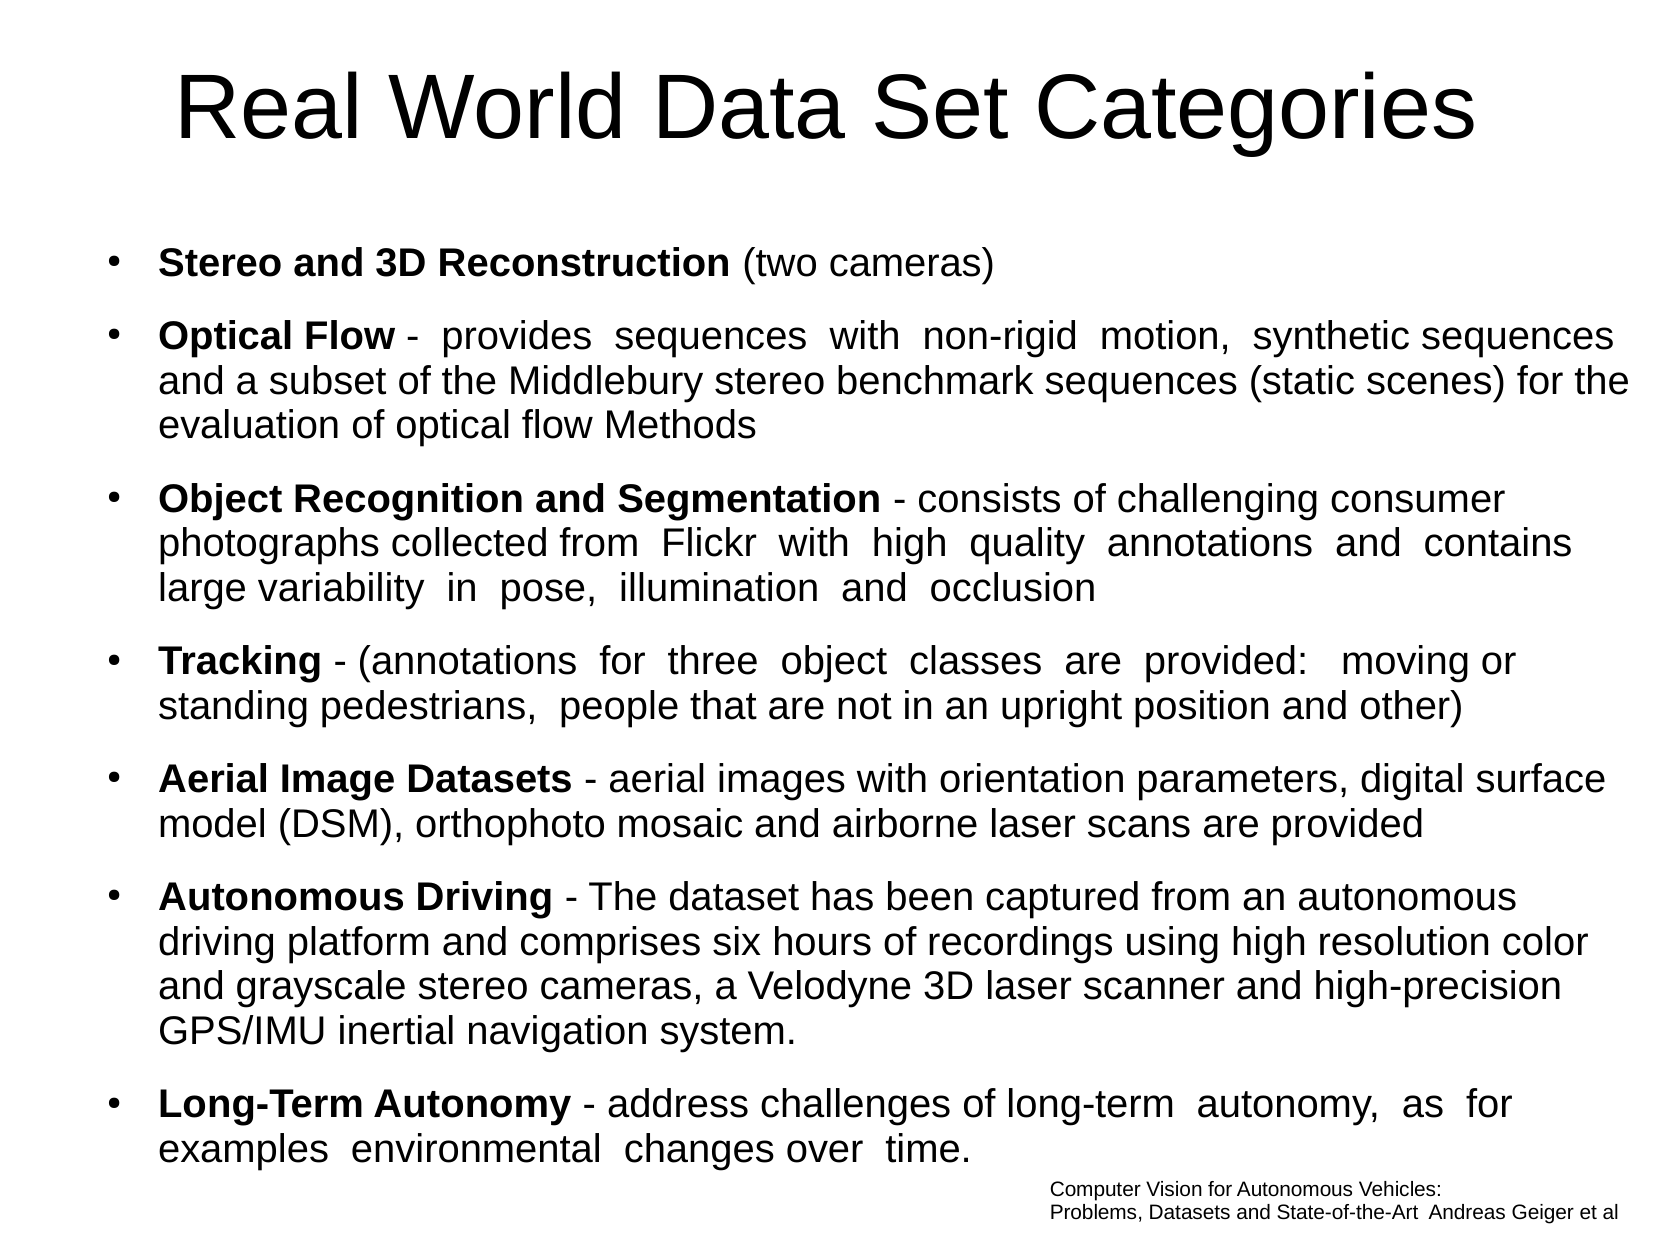

# Real World Data Set Categories
Stereo and 3D Reconstruction (two cameras)
Optical Flow - provides sequences with non-rigid motion, synthetic sequences and a subset of the Middlebury stereo benchmark sequences (static scenes) for the evaluation of optical flow Methods
Object Recognition and Segmentation - consists of challenging consumer photographs collected from Flickr with high quality annotations and contains large variability in pose, illumination and occlusion
Tracking - (annotations for three object classes are provided: moving or standing pedestrians, people that are not in an upright position and other)
Aerial Image Datasets - aerial images with orientation parameters, digital surface model (DSM), orthophoto mosaic and airborne laser scans are provided
Autonomous Driving - The dataset has been captured from an autonomous driving platform and comprises six hours of recordings using high resolution color and grayscale stereo cameras, a Velodyne 3D laser scanner and high-precision GPS/IMU inertial navigation system.
Long-Term Autonomy - address challenges of long-term autonomy, as for examples environmental changes over time.
Computer Vision for Autonomous Vehicles:
Problems, Datasets and State-of-the-Art Andreas Geiger et al